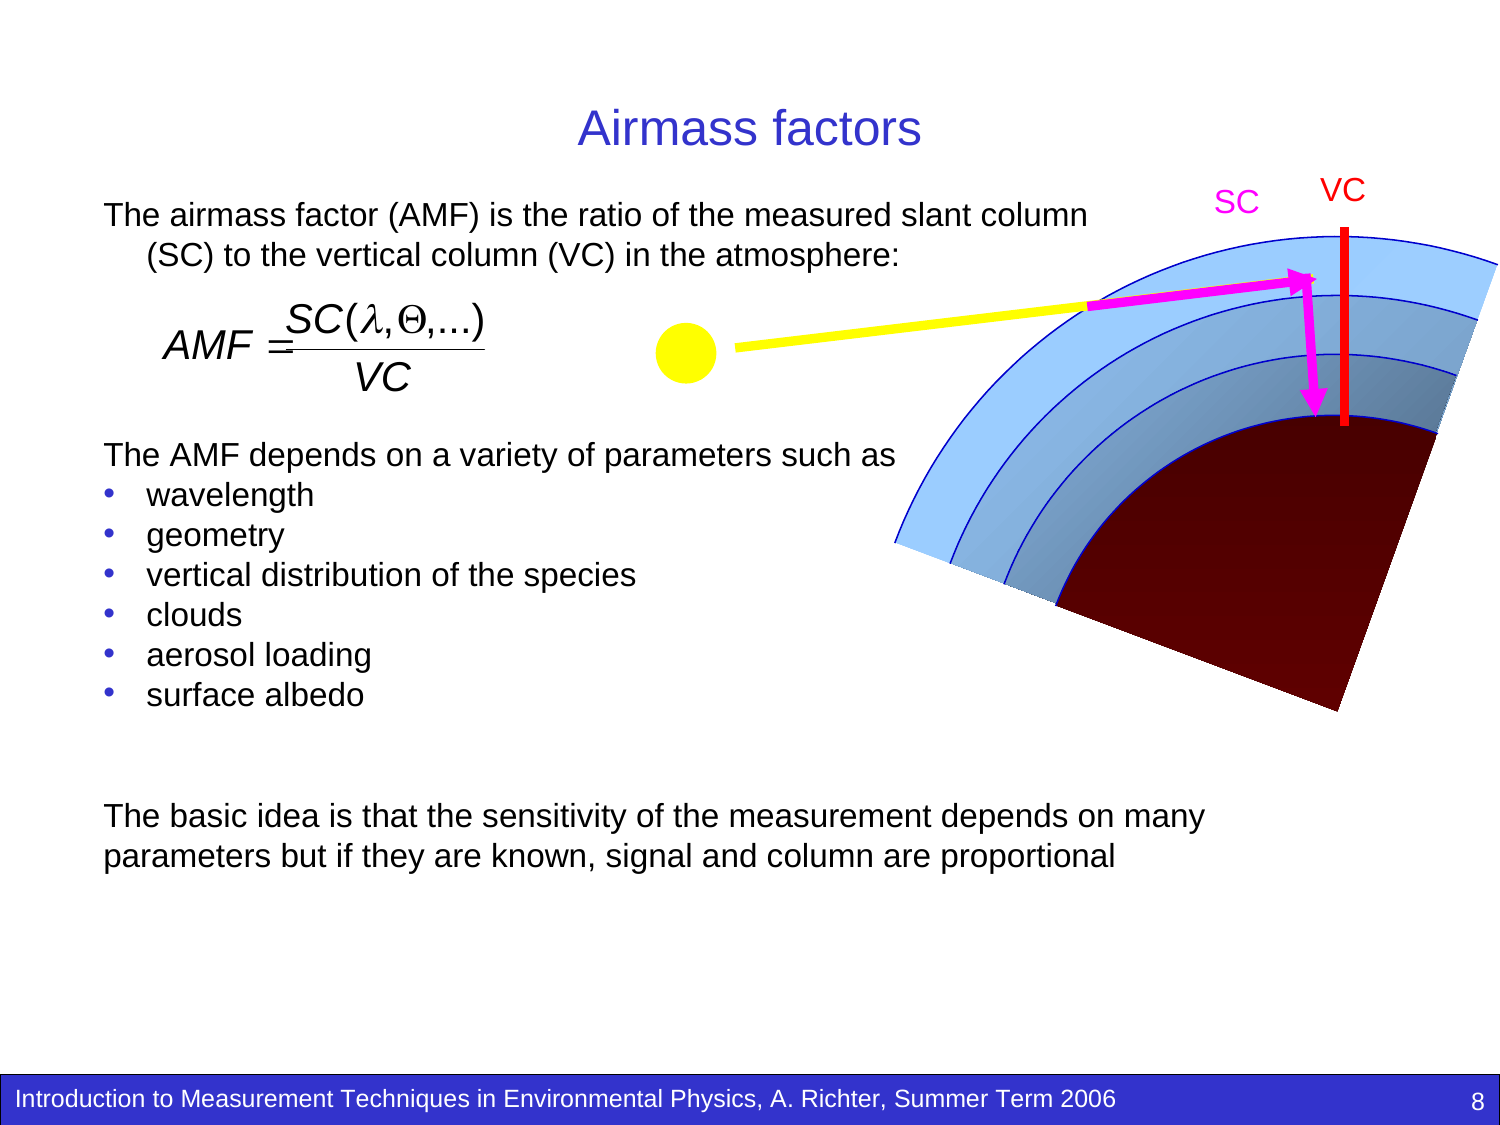

Airmass factors
VC
SC
The airmass factor (AMF) is the ratio of the measured slant column (SC) to the vertical column (VC) in the atmosphere:
The AMF depends on a variety of parameters such as
wavelength
geometry
vertical distribution of the species
clouds
aerosol loading
surface albedo
The basic idea is that the sensitivity of the measurement depends on many parameters but if they are known, signal and column are proportional
8